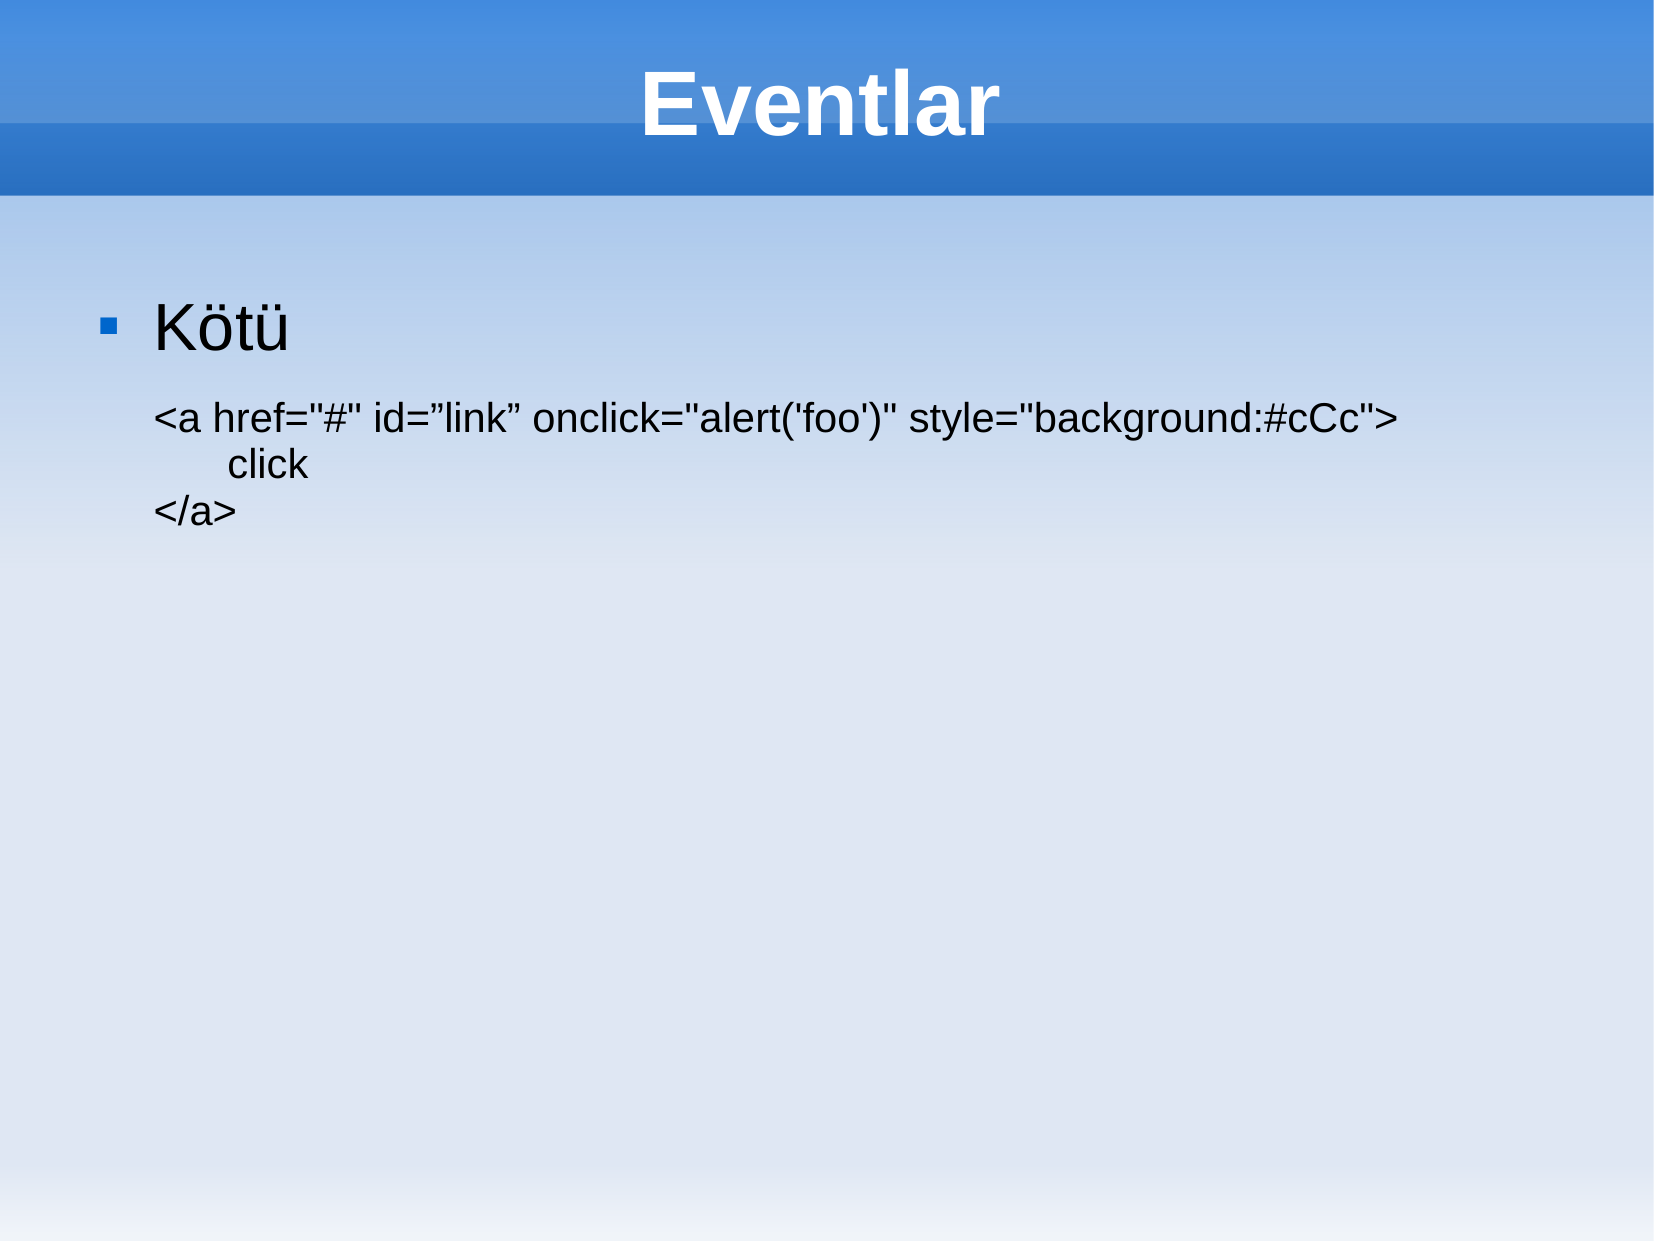

# Eventlar
Kötü
<a href="#" id=”link” onclick="alert('foo')" style="background:#cCc">
	click
</a>